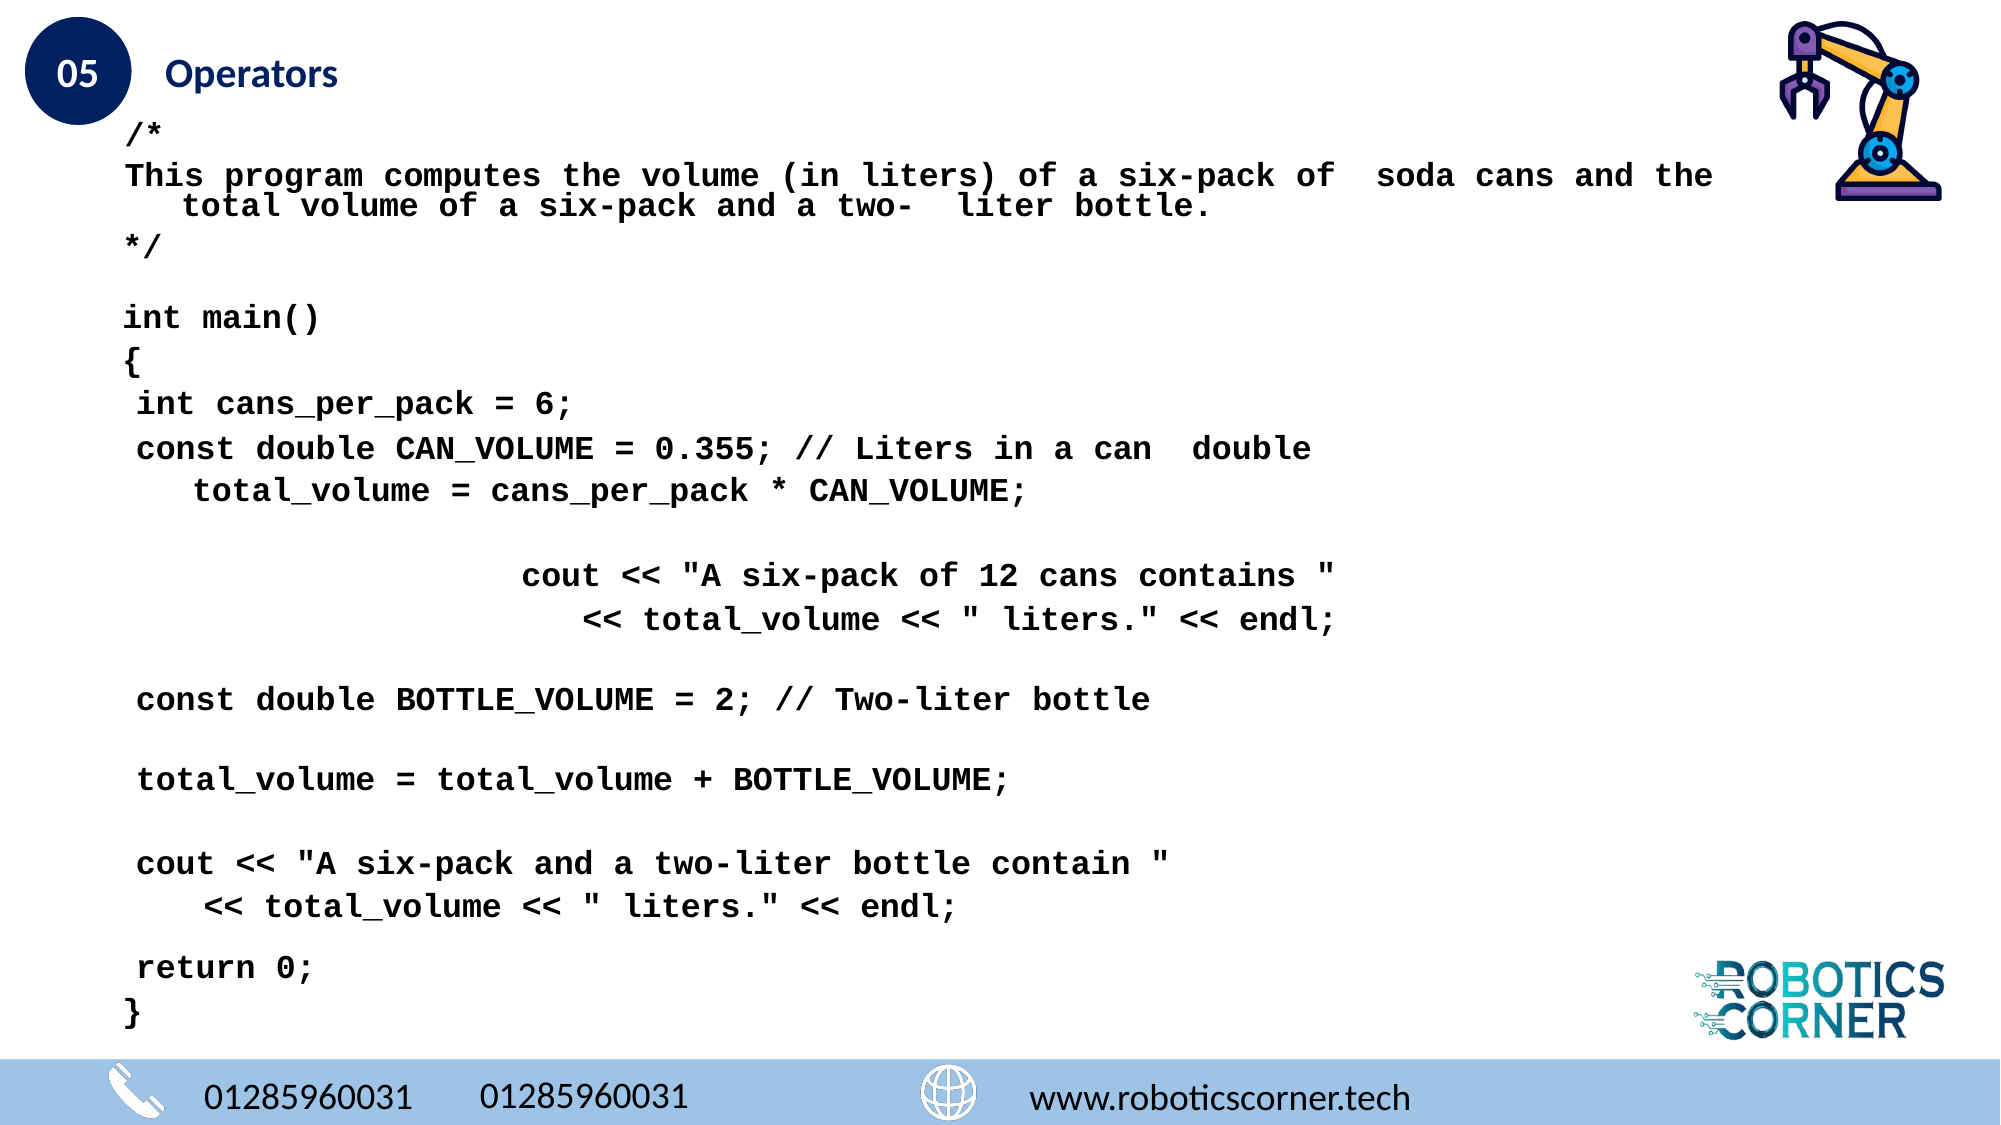

05
Operators
/*
This program computes the volume (in liters) of a six-pack of soda cans and the total volume of a six-pack and a two- liter bottle.
*/
int main()
{
int cans_per_pack = 6;
const double CAN_VOLUME = 0.355; // Liters in a can double total_volume = cans_per_pack * CAN_VOLUME;
cout << "A six-pack of 12 cans contains "
<< total_volume << " liters." << endl;
const double BOTTLE_VOLUME = 2; // Two-liter bottle
total_volume = total_volume + BOTTLE_VOLUME;
cout << "A six-pack and a two-liter bottle contain "
<< total_volume << " liters." << endl;
return 0;
}
01285960031
01285960031
www.roboticscorner.tech